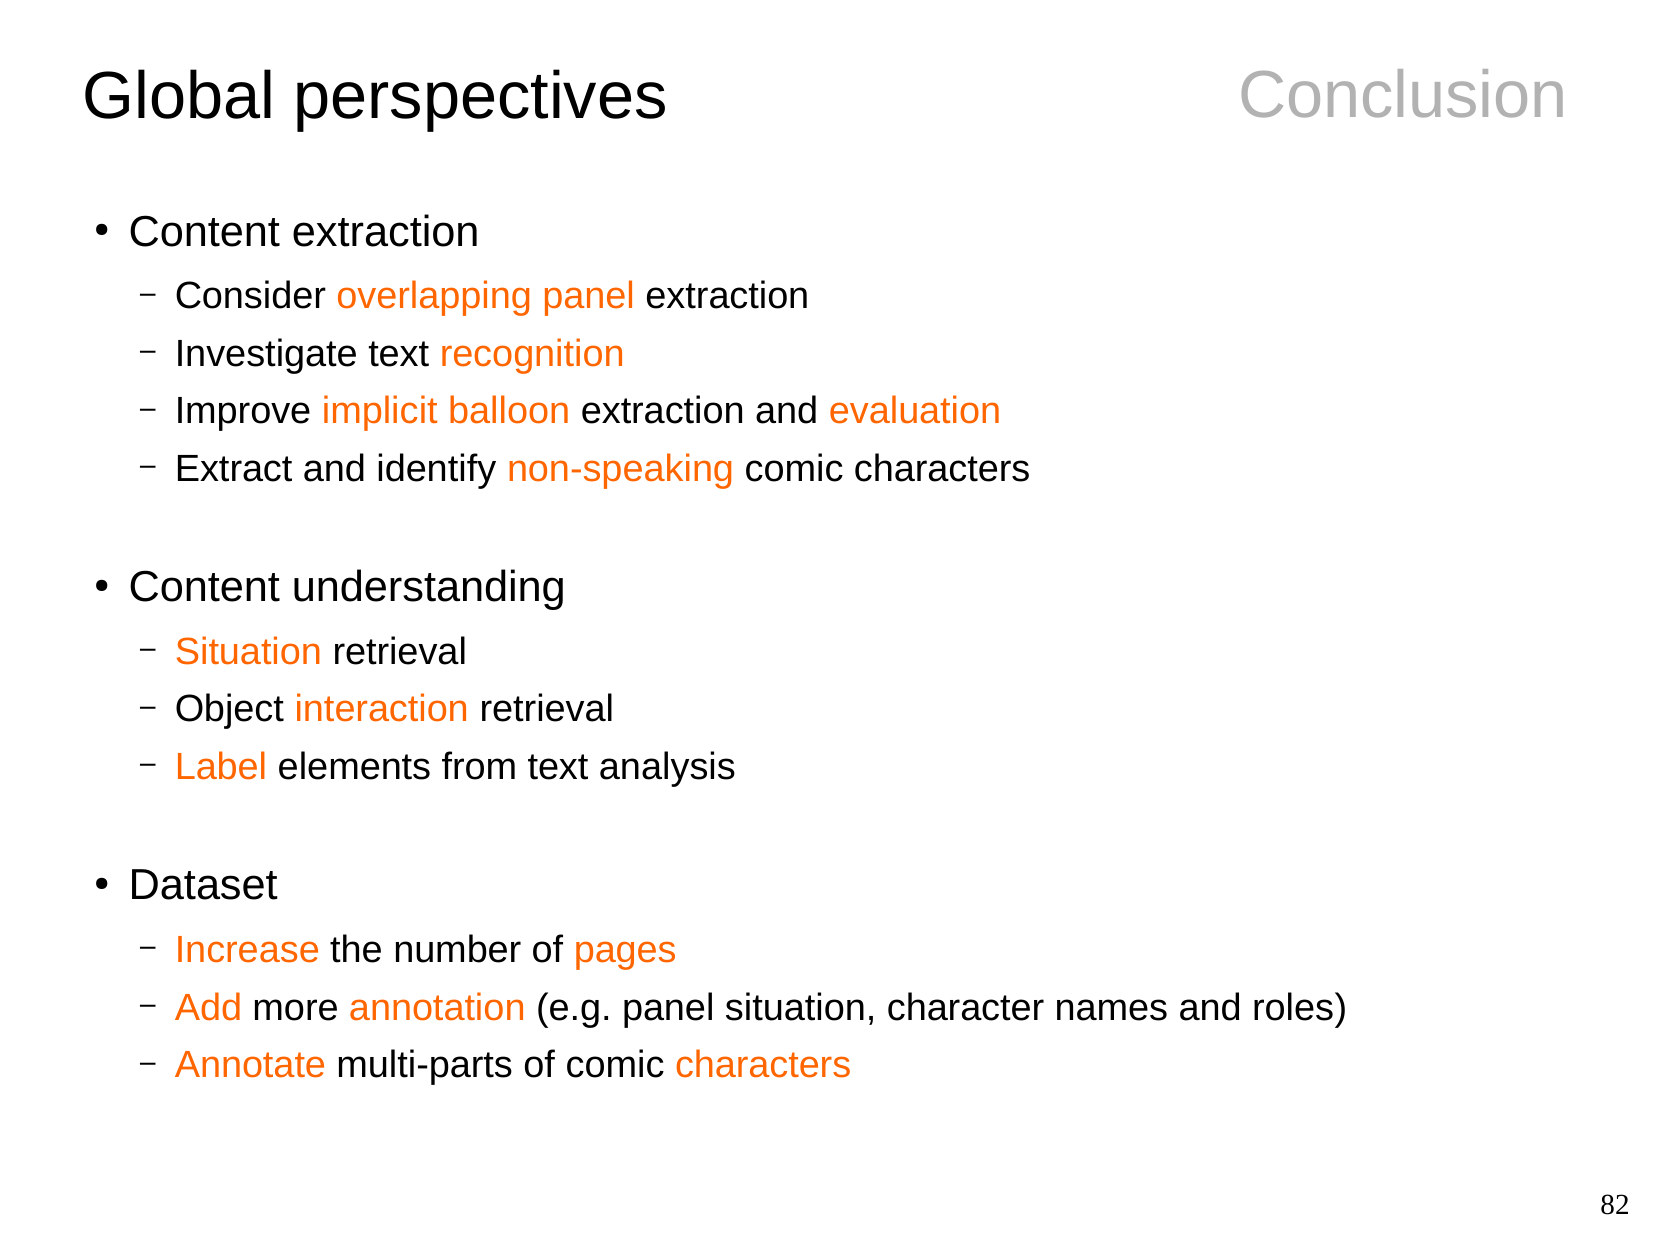

# Global perspectives
Content extraction
Consider overlapping panel extraction
Investigate text recognition
Improve implicit balloon extraction and evaluation
Extract and identify non-speaking comic characters
Content understanding
Situation retrieval
Object interaction retrieval
Label elements from text analysis
Dataset
Increase the number of pages
Add more annotation (e.g. panel situation, character names and roles)
Annotate multi-parts of comic characters
82